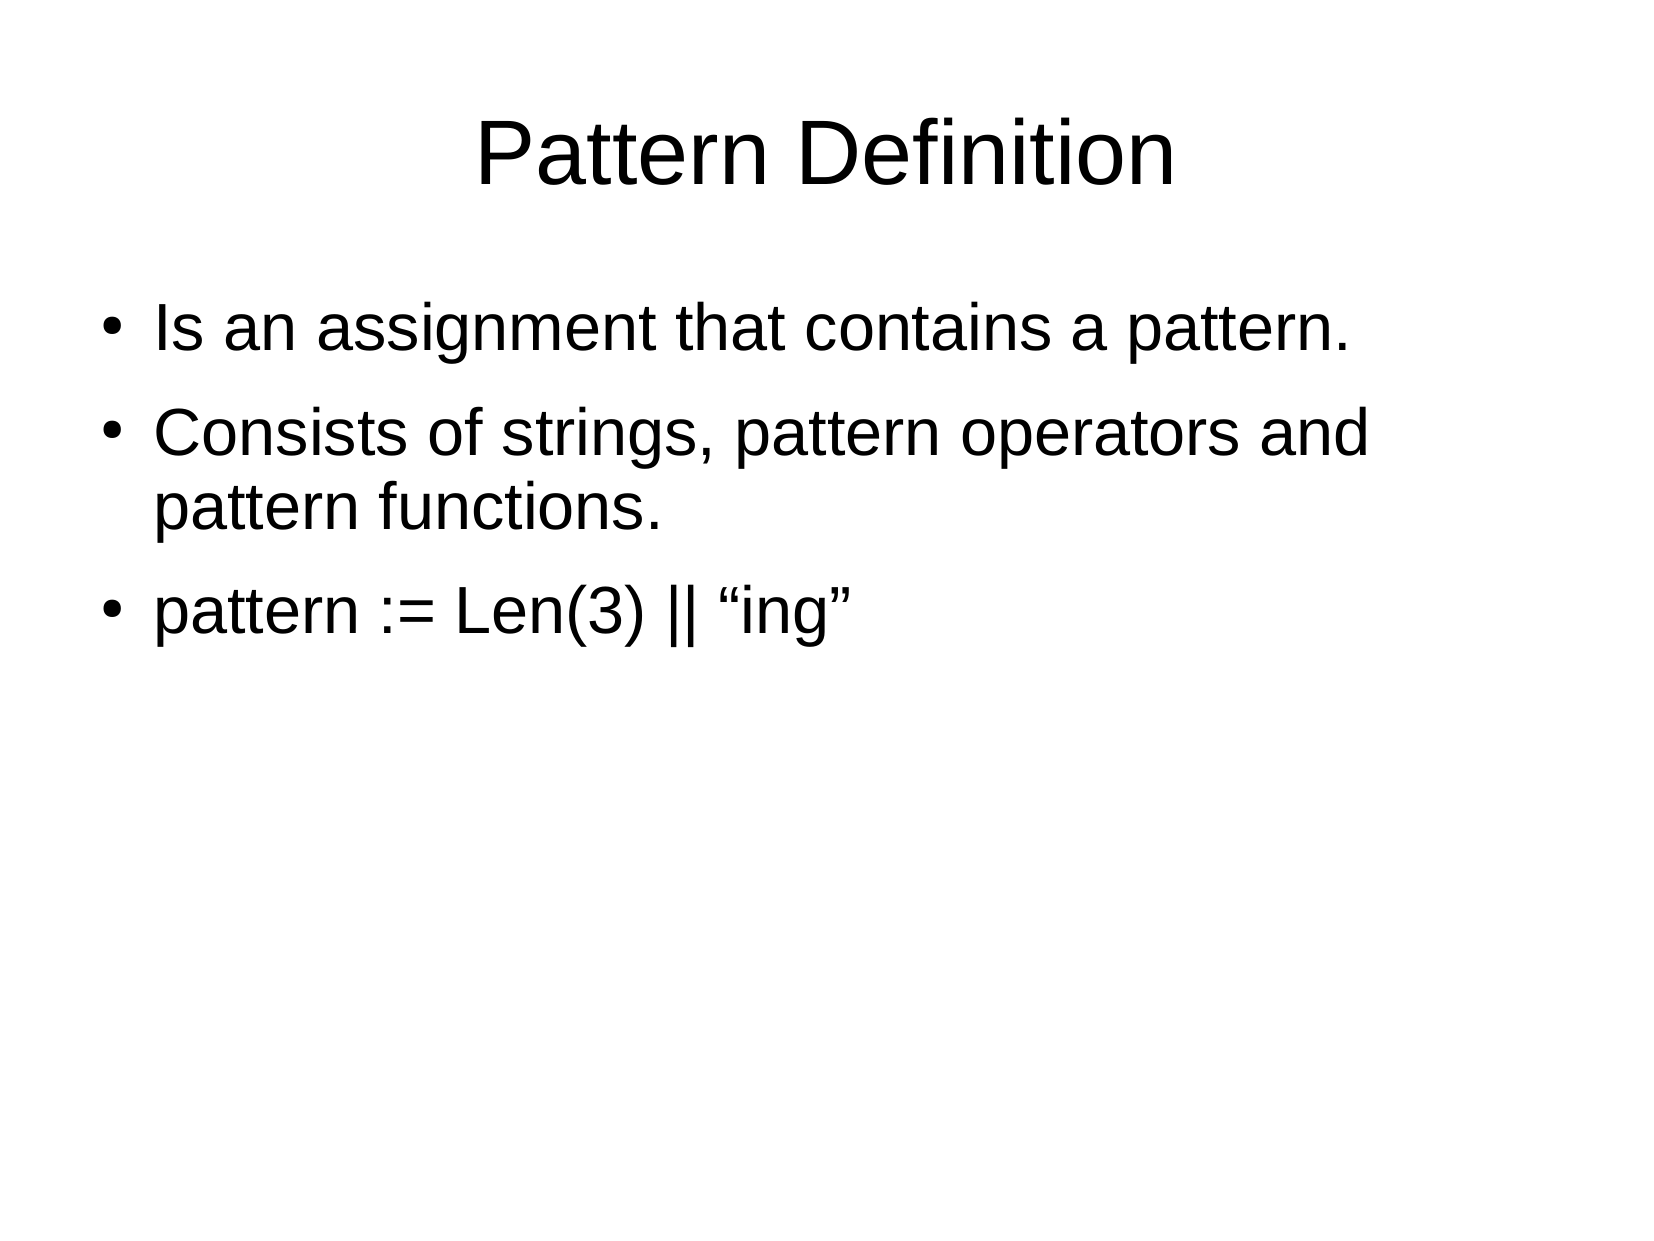

# Pattern Definition
Is an assignment that contains a pattern.
Consists of strings, pattern operators and pattern functions.
pattern := Len(3) || “ing”